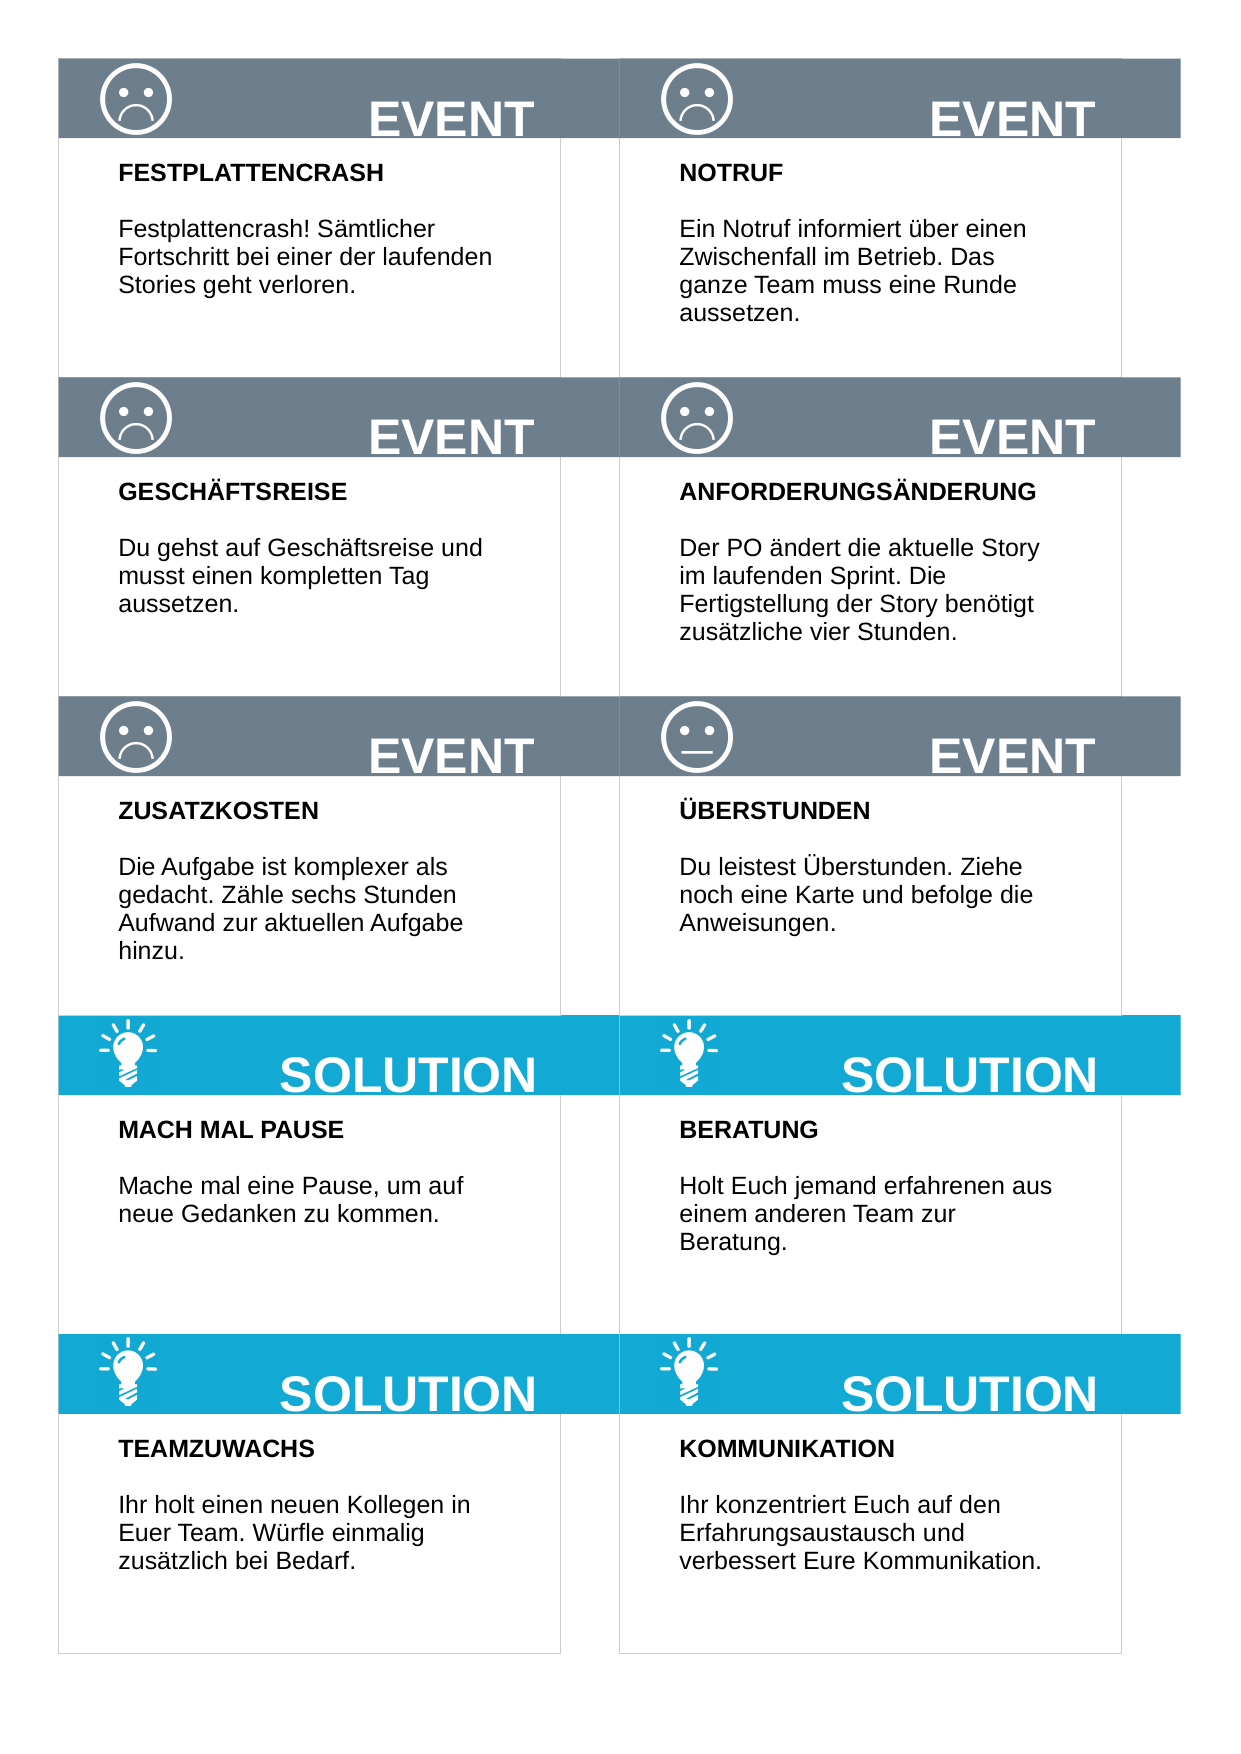

EVENT
FESTPLATTENCRASH
Festplattencrash! Sämtlicher Fortschritt bei einer der laufenden Stories geht verloren.
EVENT
NOTRUF
Ein Notruf informiert über einen Zwischenfall im Betrieb. Das ganze Team muss eine Runde aussetzen.
EVENT
GESCHÄFTSREISE
Du gehst auf Geschäftsreise und musst einen kompletten Tag aussetzen.
EVENT
ANFORDERUNGSÄNDERUNG
Der PO ändert die aktuelle Story im laufenden Sprint. Die Fertigstellung der Story benötigt zusätzliche vier Stunden.
EVENT
ZUSATZKOSTEN
Die Aufgabe ist komplexer als gedacht. Zähle sechs Stunden Aufwand zur aktuellen Aufgabe hinzu.
EVENT
ÜBERSTUNDEN
Du leistest Überstunden. Ziehe noch eine Karte und befolge die Anweisungen.
SOLUTION
MACH MAL PAUSE
Mache mal eine Pause, um auf neue Gedanken zu kommen.
SOLUTION
BERATUNG
Holt Euch jemand erfahrenen aus einem anderen Team zur Beratung.
SOLUTION
TEAMZUWACHS
Ihr holt einen neuen Kollegen in Euer Team. Würfle einmalig zusätzlich bei Bedarf.
SOLUTION
KOMMUNIKATION
Ihr konzentriert Euch auf den Erfahrungsaustausch und verbessert Eure Kommunikation.